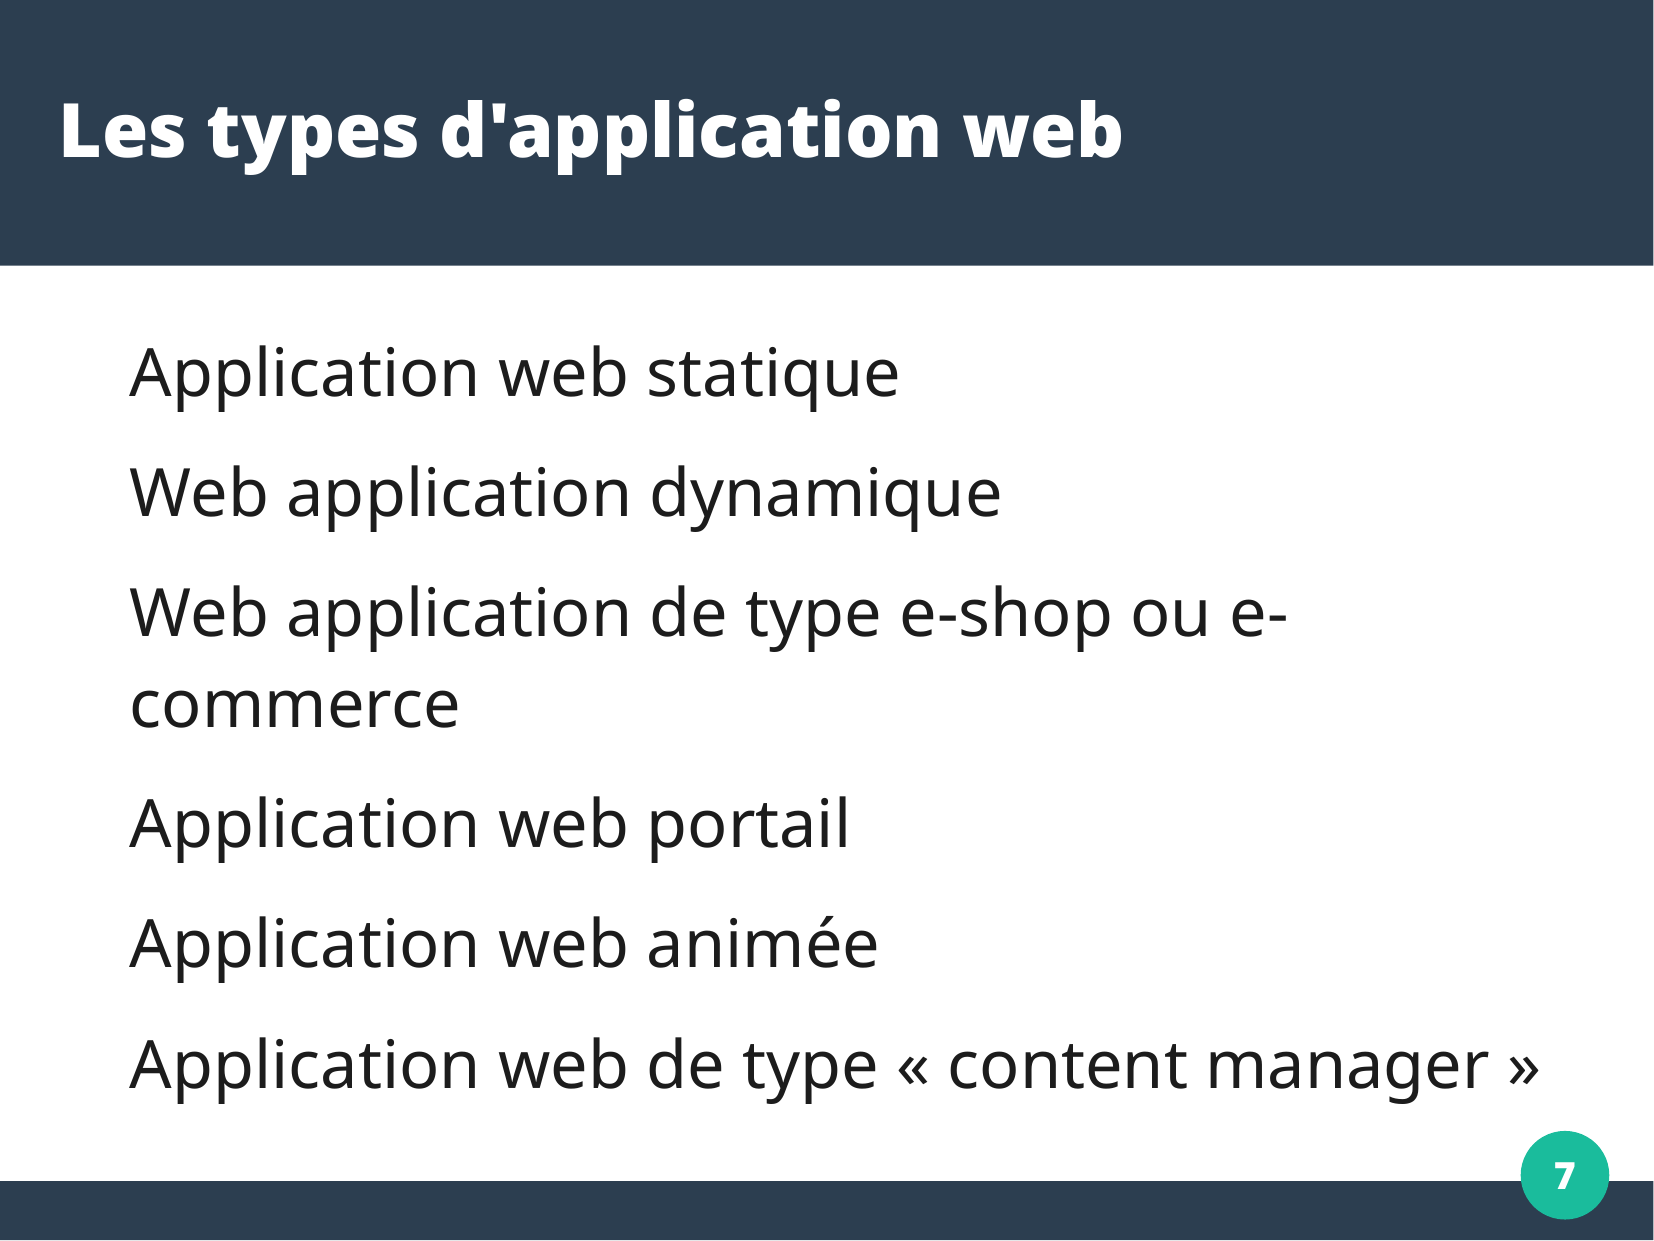

# Les types d'application web
Application web statique
Web application dynamique
Web application de type e-shop ou e-commerce
Application web portail
Application web animée
Application web de type « content manager »
7